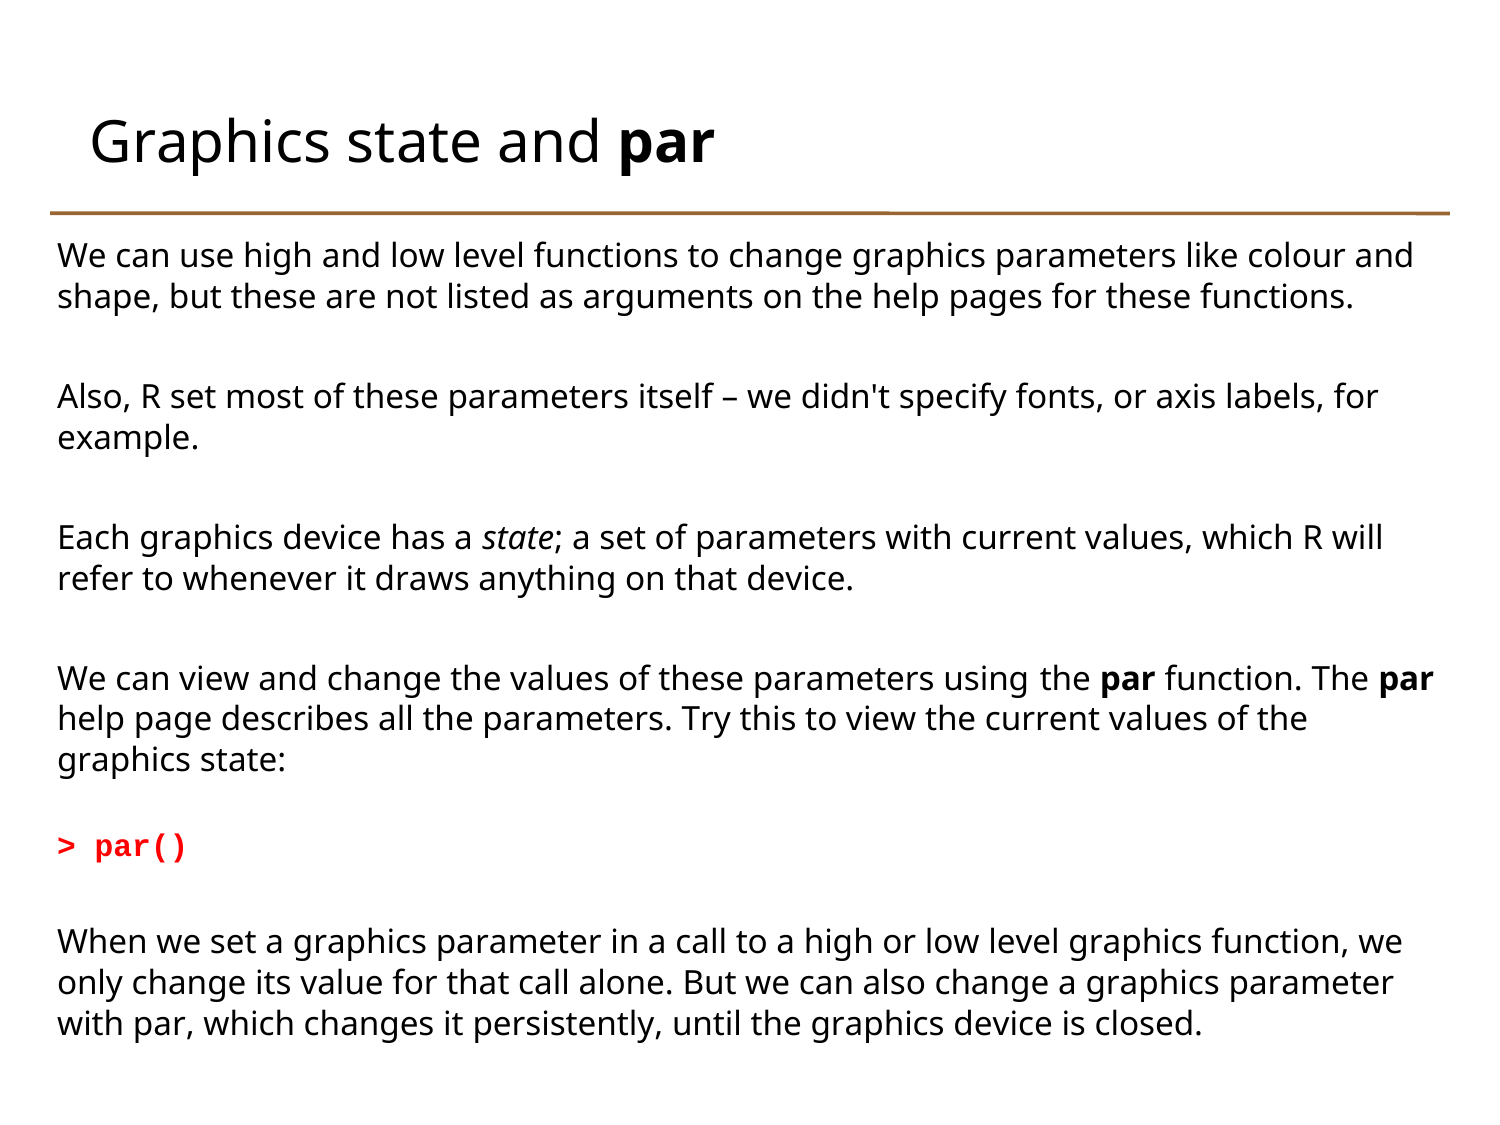

Graphics state and par
We can use high and low level functions to change graphics parameters like colour and shape, but these are not listed as arguments on the help pages for these functions.
Also, R set most of these parameters itself – we didn't specify fonts, or axis labels, for example.
Each graphics device has a state; a set of parameters with current values, which R will refer to whenever it draws anything on that device.
We can view and change the values of these parameters using the par function. The par help page describes all the parameters. Try this to view the current values of the graphics state:
> par()
When we set a graphics parameter in a call to a high or low level graphics function, we only change its value for that call alone. But we can also change a graphics parameter with par, which changes it persistently, until the graphics device is closed.